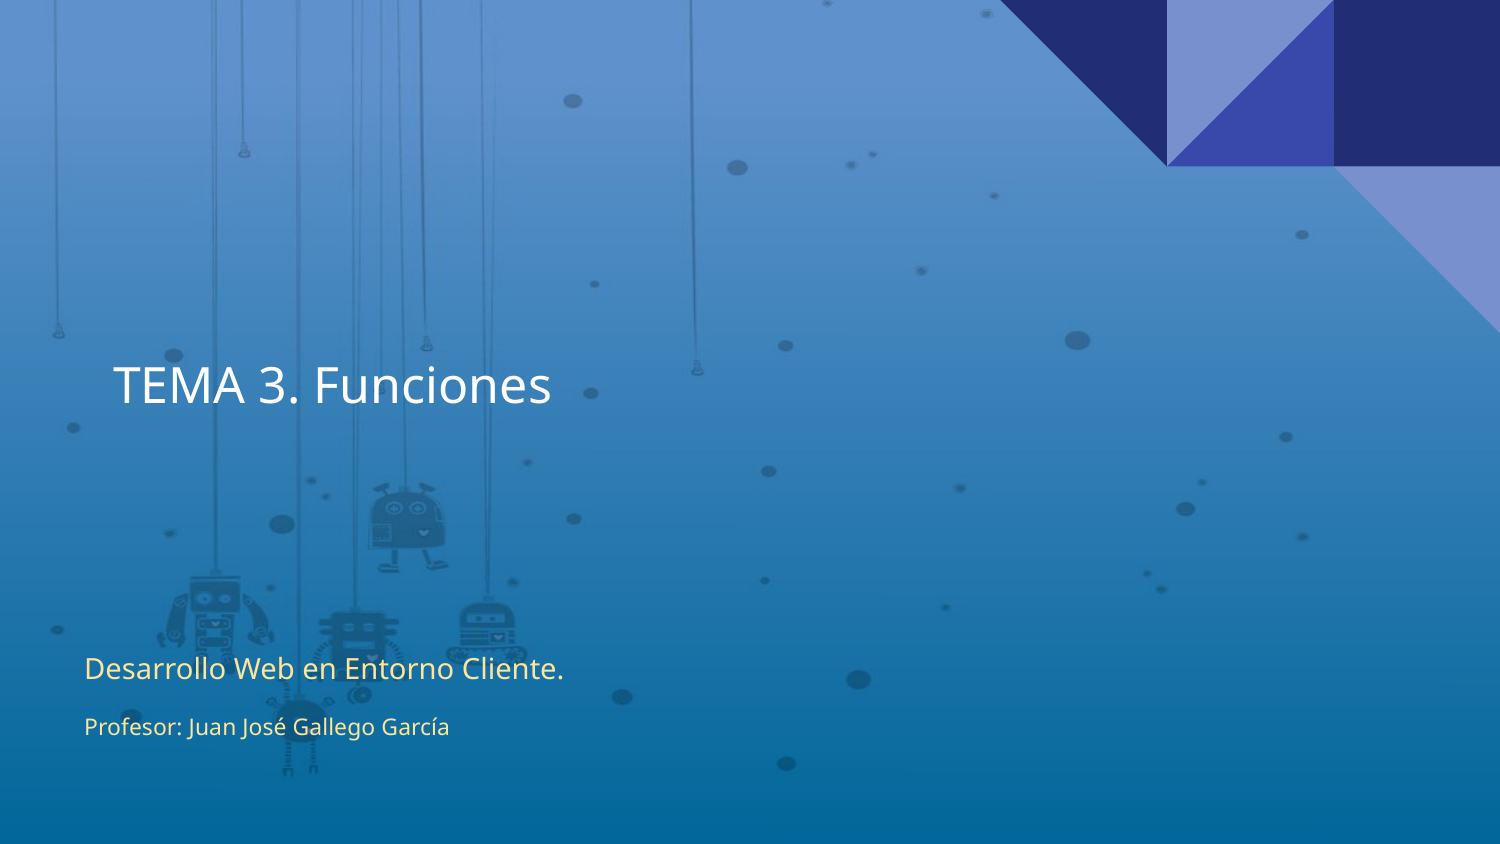

# TEMA 3. Funciones
Desarrollo Web en Entorno Cliente.
Profesor: Juan José Gallego García